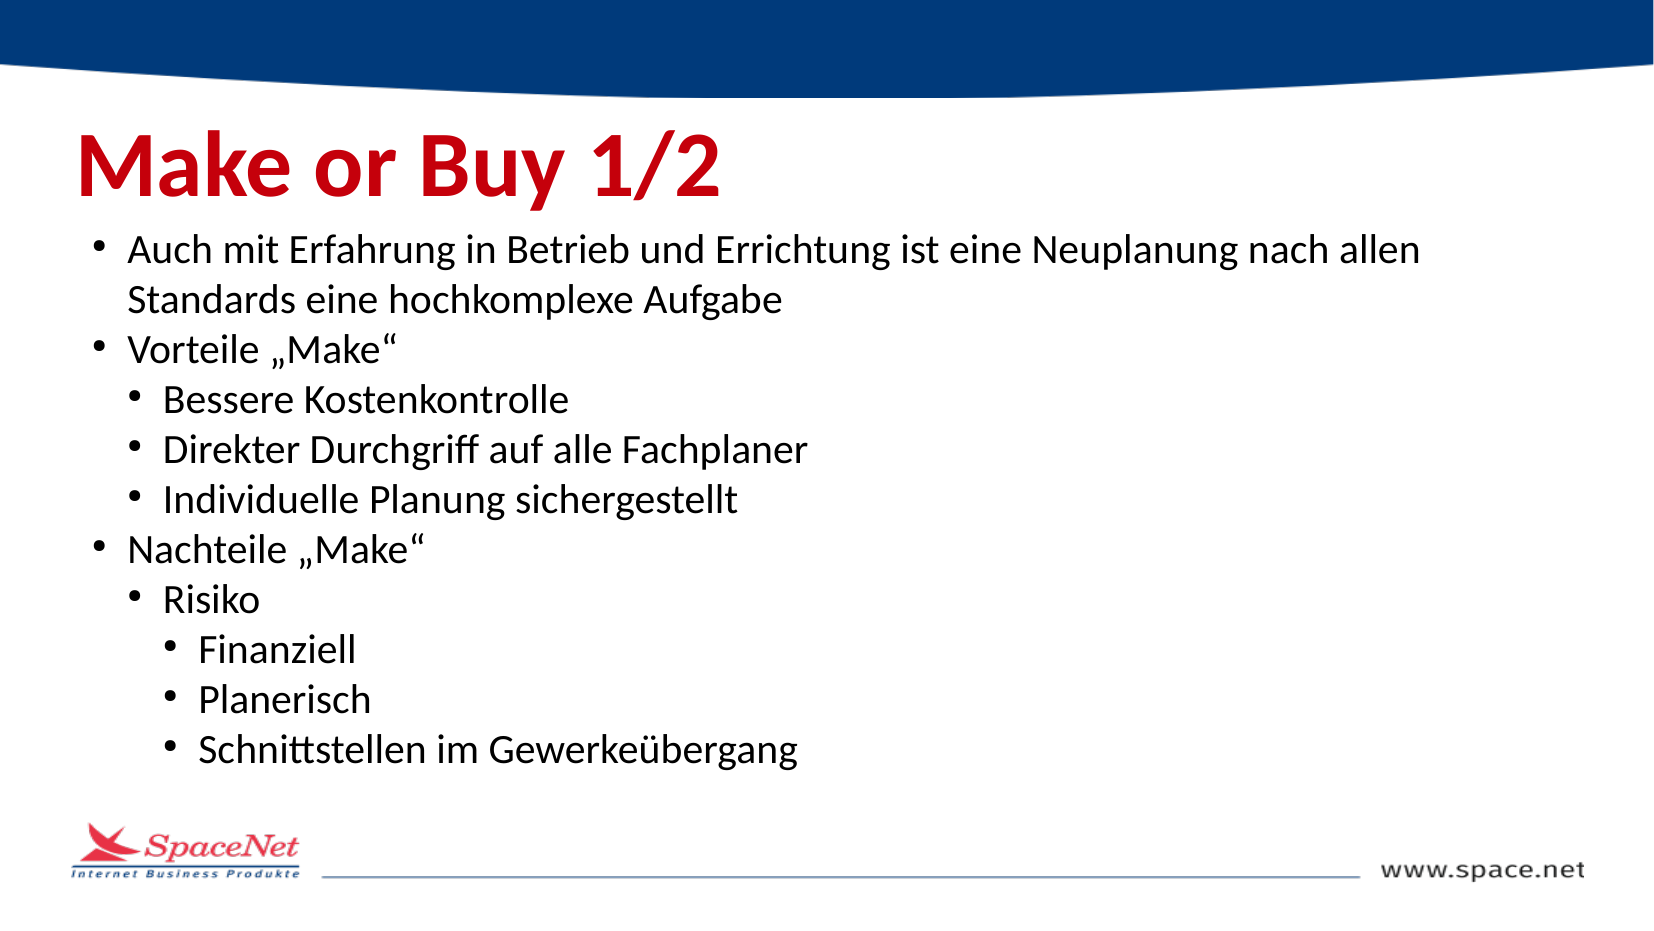

Make or Buy 1/2
Auch mit Erfahrung in Betrieb und Errichtung ist eine Neuplanung nach allen Standards eine hochkomplexe Aufgabe
Vorteile „Make“
Bessere Kostenkontrolle
Direkter Durchgriff auf alle Fachplaner
Individuelle Planung sichergestellt
Nachteile „Make“
Risiko
Finanziell
Planerisch
Schnittstellen im Gewerkeübergang